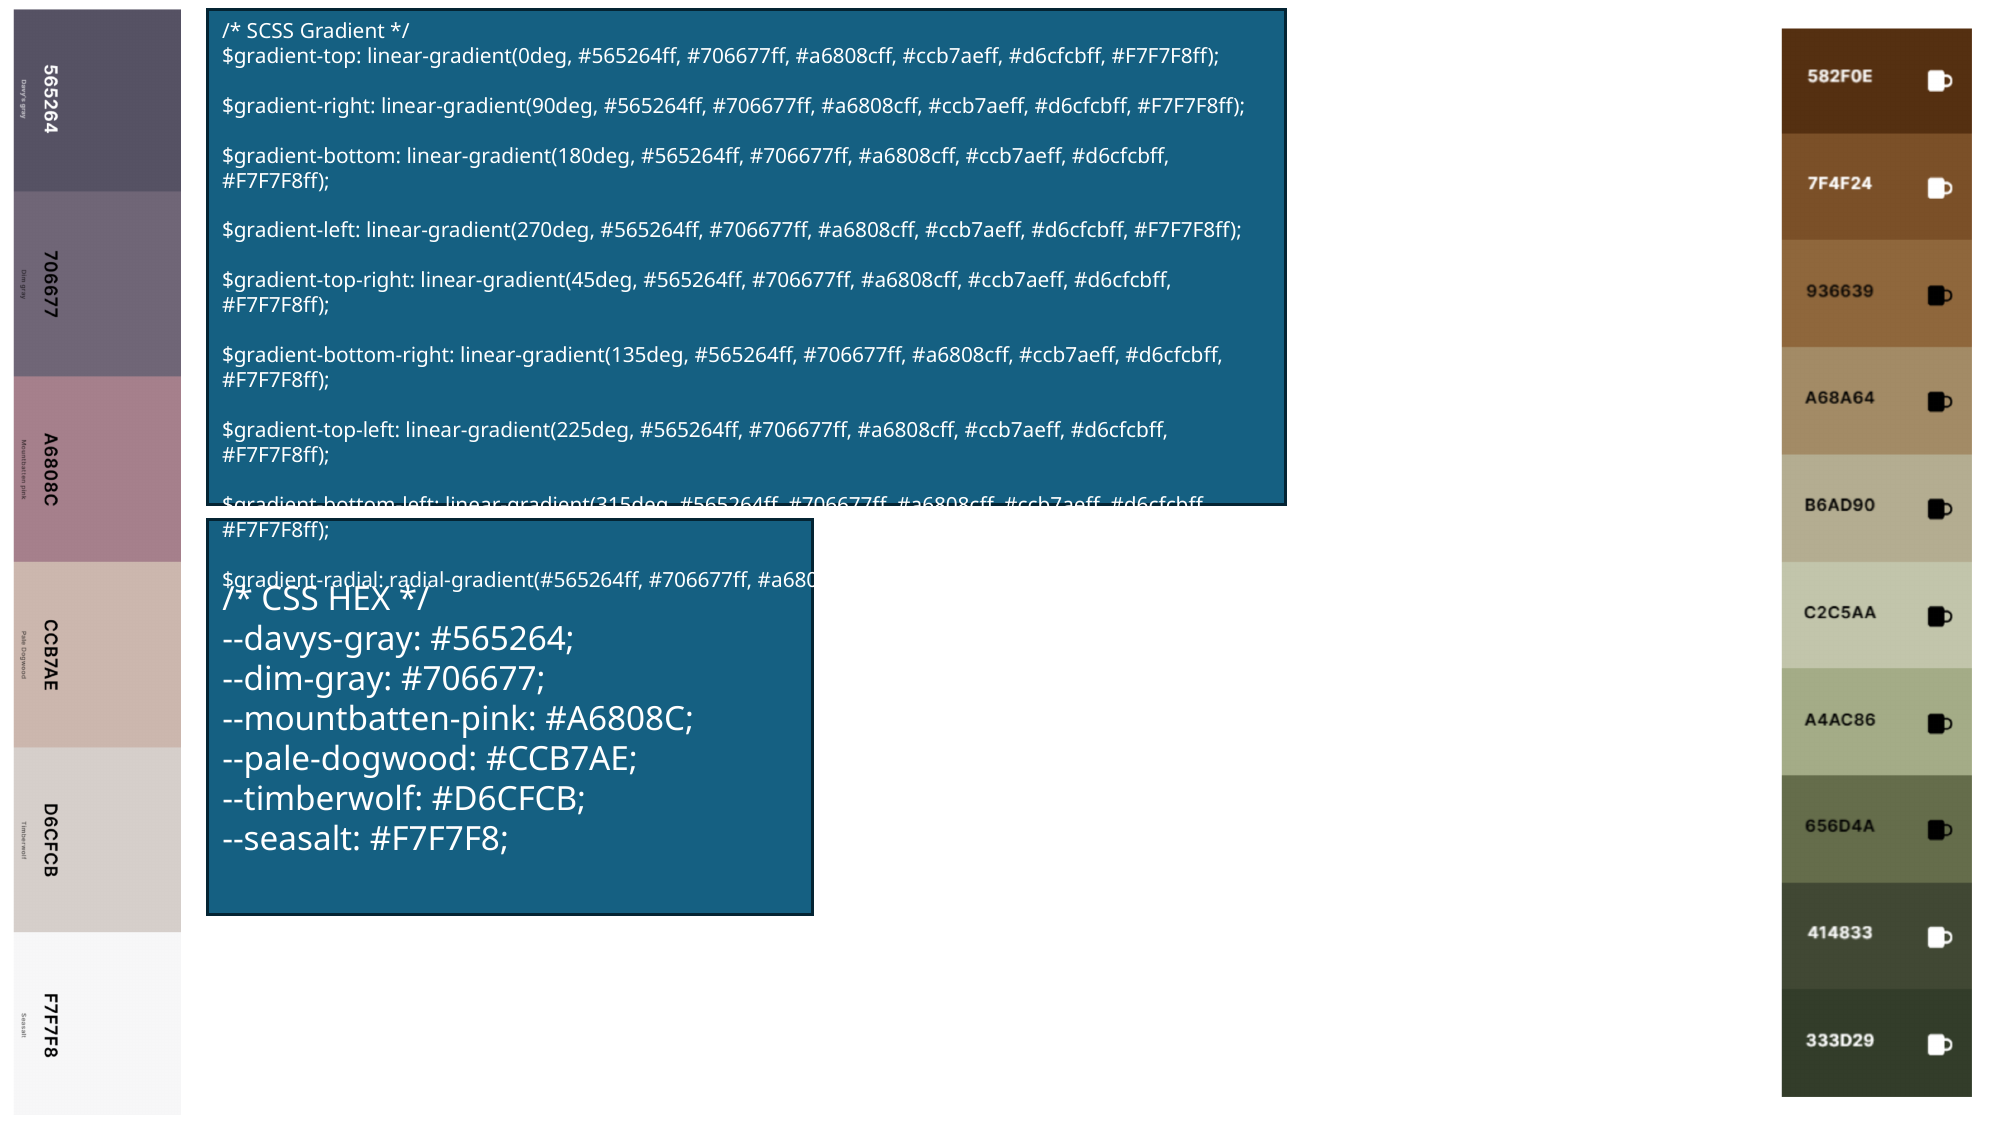

/* SCSS Gradient */
$gradient-top: linear-gradient(0deg, #565264ff, #706677ff, #a6808cff, #ccb7aeff, #d6cfcbff, #F7F7F8ff);
$gradient-right: linear-gradient(90deg, #565264ff, #706677ff, #a6808cff, #ccb7aeff, #d6cfcbff, #F7F7F8ff);
$gradient-bottom: linear-gradient(180deg, #565264ff, #706677ff, #a6808cff, #ccb7aeff, #d6cfcbff, #F7F7F8ff);
$gradient-left: linear-gradient(270deg, #565264ff, #706677ff, #a6808cff, #ccb7aeff, #d6cfcbff, #F7F7F8ff);
$gradient-top-right: linear-gradient(45deg, #565264ff, #706677ff, #a6808cff, #ccb7aeff, #d6cfcbff, #F7F7F8ff);
$gradient-bottom-right: linear-gradient(135deg, #565264ff, #706677ff, #a6808cff, #ccb7aeff, #d6cfcbff, #F7F7F8ff);
$gradient-top-left: linear-gradient(225deg, #565264ff, #706677ff, #a6808cff, #ccb7aeff, #d6cfcbff, #F7F7F8ff);
$gradient-bottom-left: linear-gradient(315deg, #565264ff, #706677ff, #a6808cff, #ccb7aeff, #d6cfcbff, #F7F7F8ff);
$gradient-radial: radial-gradient(#565264ff, #706677ff, #a6808cff, #ccb7aeff, #d6cfcbff, #F7F7F8ff);
/* CSS HEX */
--davys-gray: #565264;
--dim-gray: #706677;
--mountbatten-pink: #A6808C;
--pale-dogwood: #CCB7AE;
--timberwolf: #D6CFCB;
--seasalt: #F7F7F8;